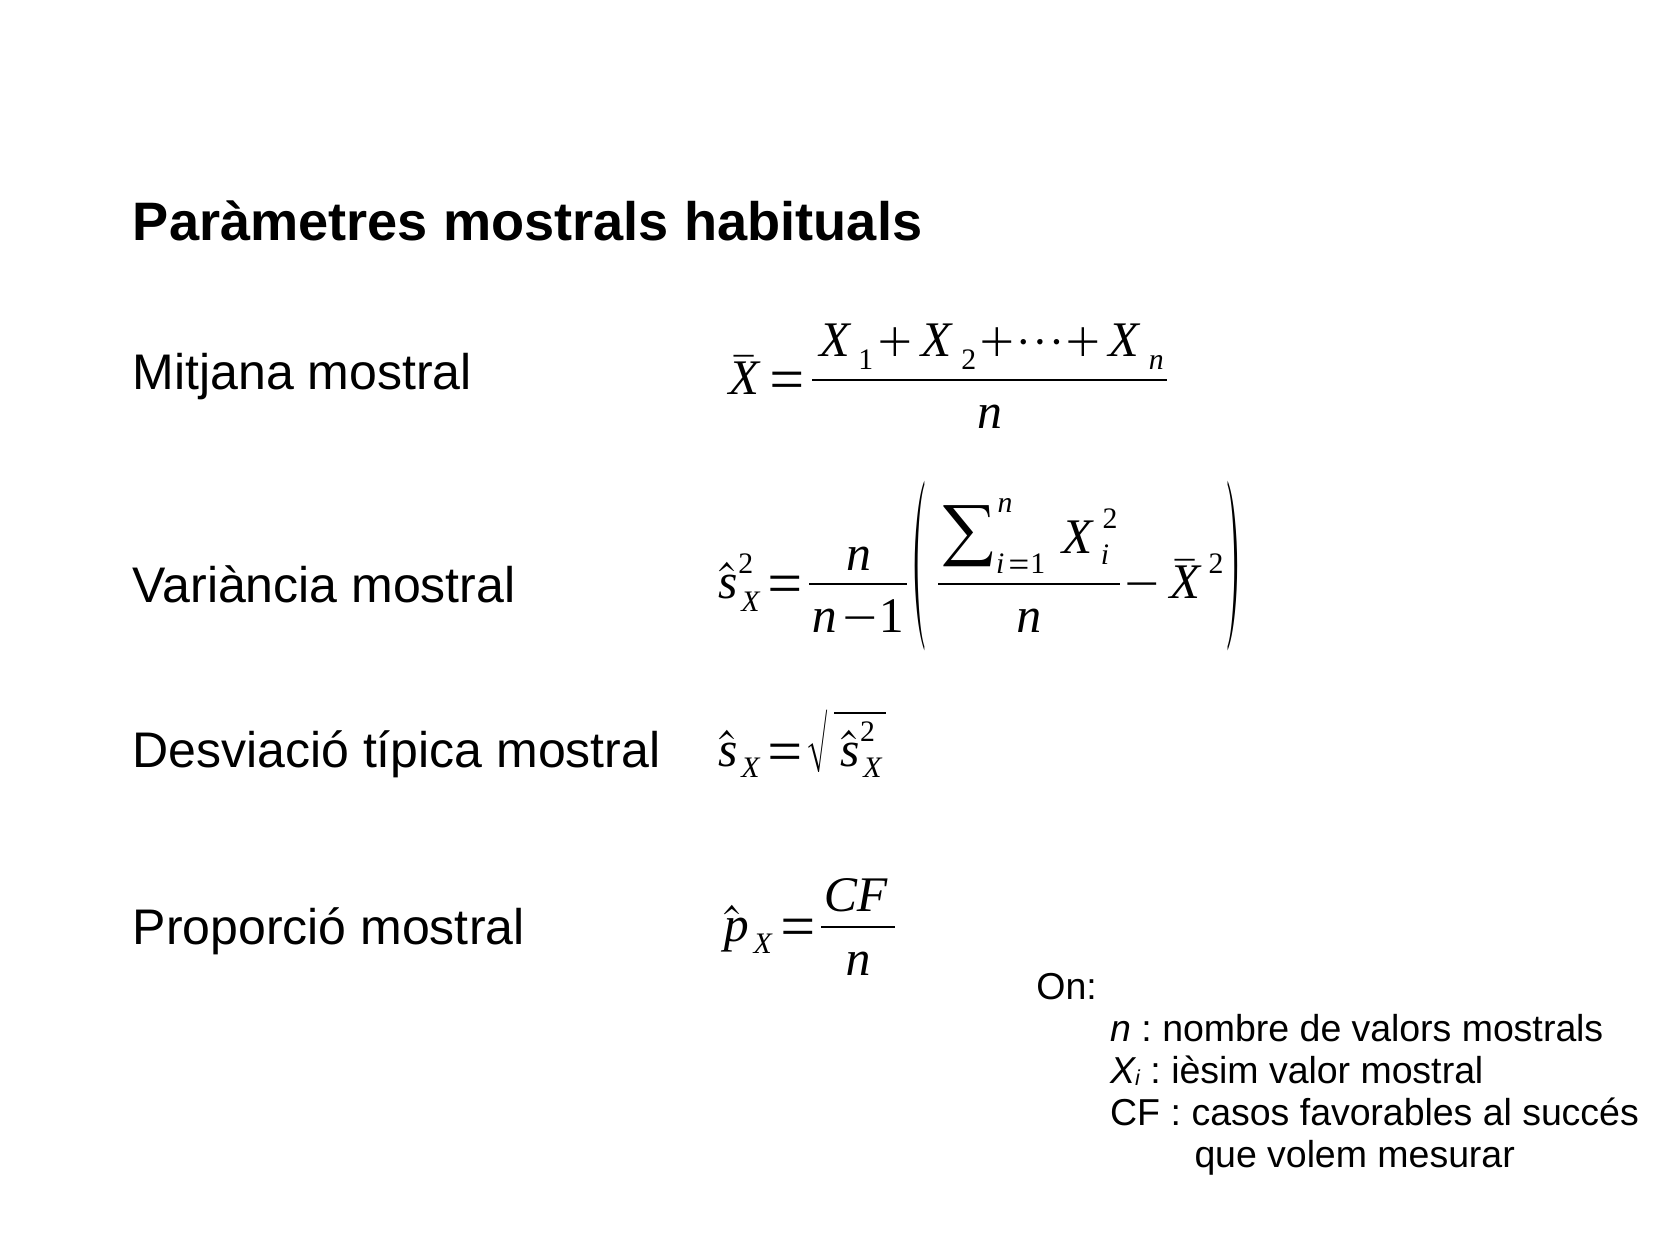

Paràmetres mostrals habituals
Mitjana mostral
Variància mostral
Desviació típica mostral
Proporció mostral
On:
	n : nombre de valors mostrals
	Xi : ièsim valor mostral
	CF : casos favorables al succés
		 que volem mesurar